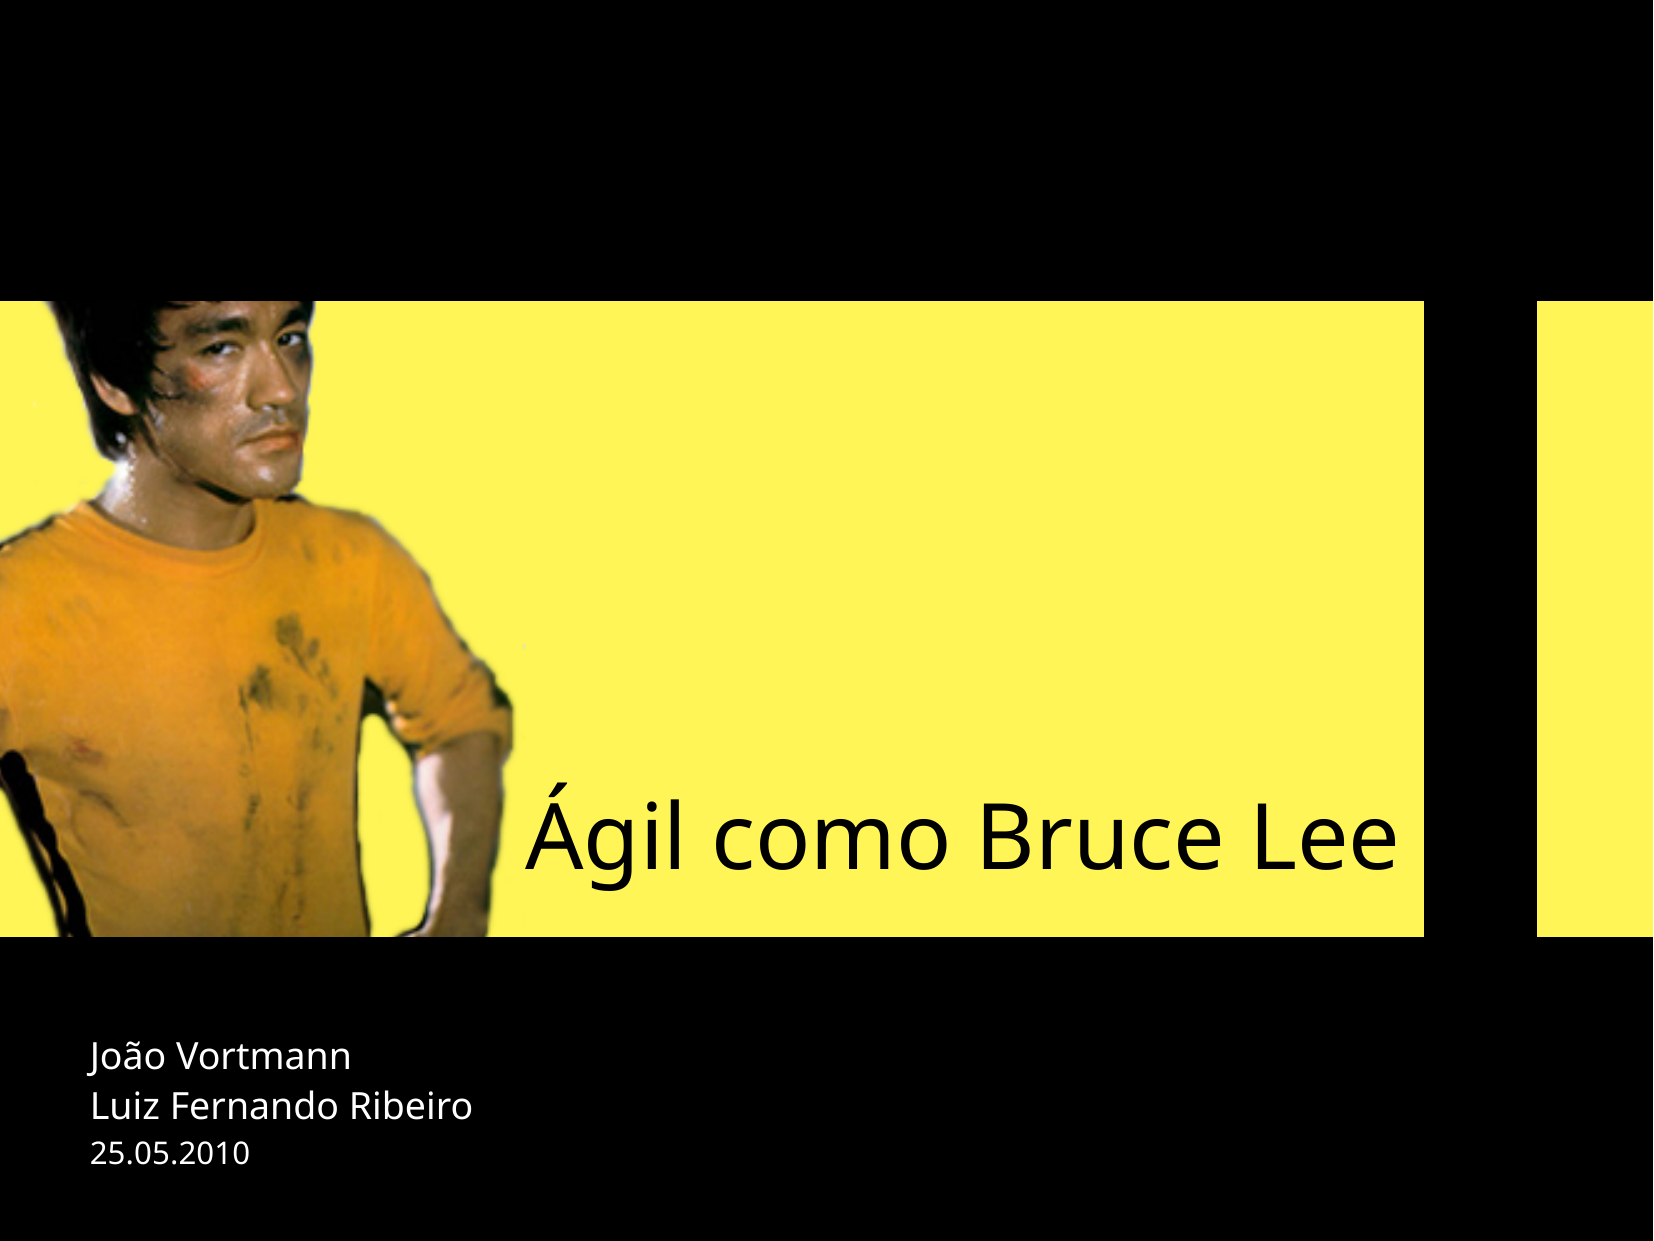

# Ágil como Bruce Lee
João Vortmann
Luiz Fernando Ribeiro
25.05.2010